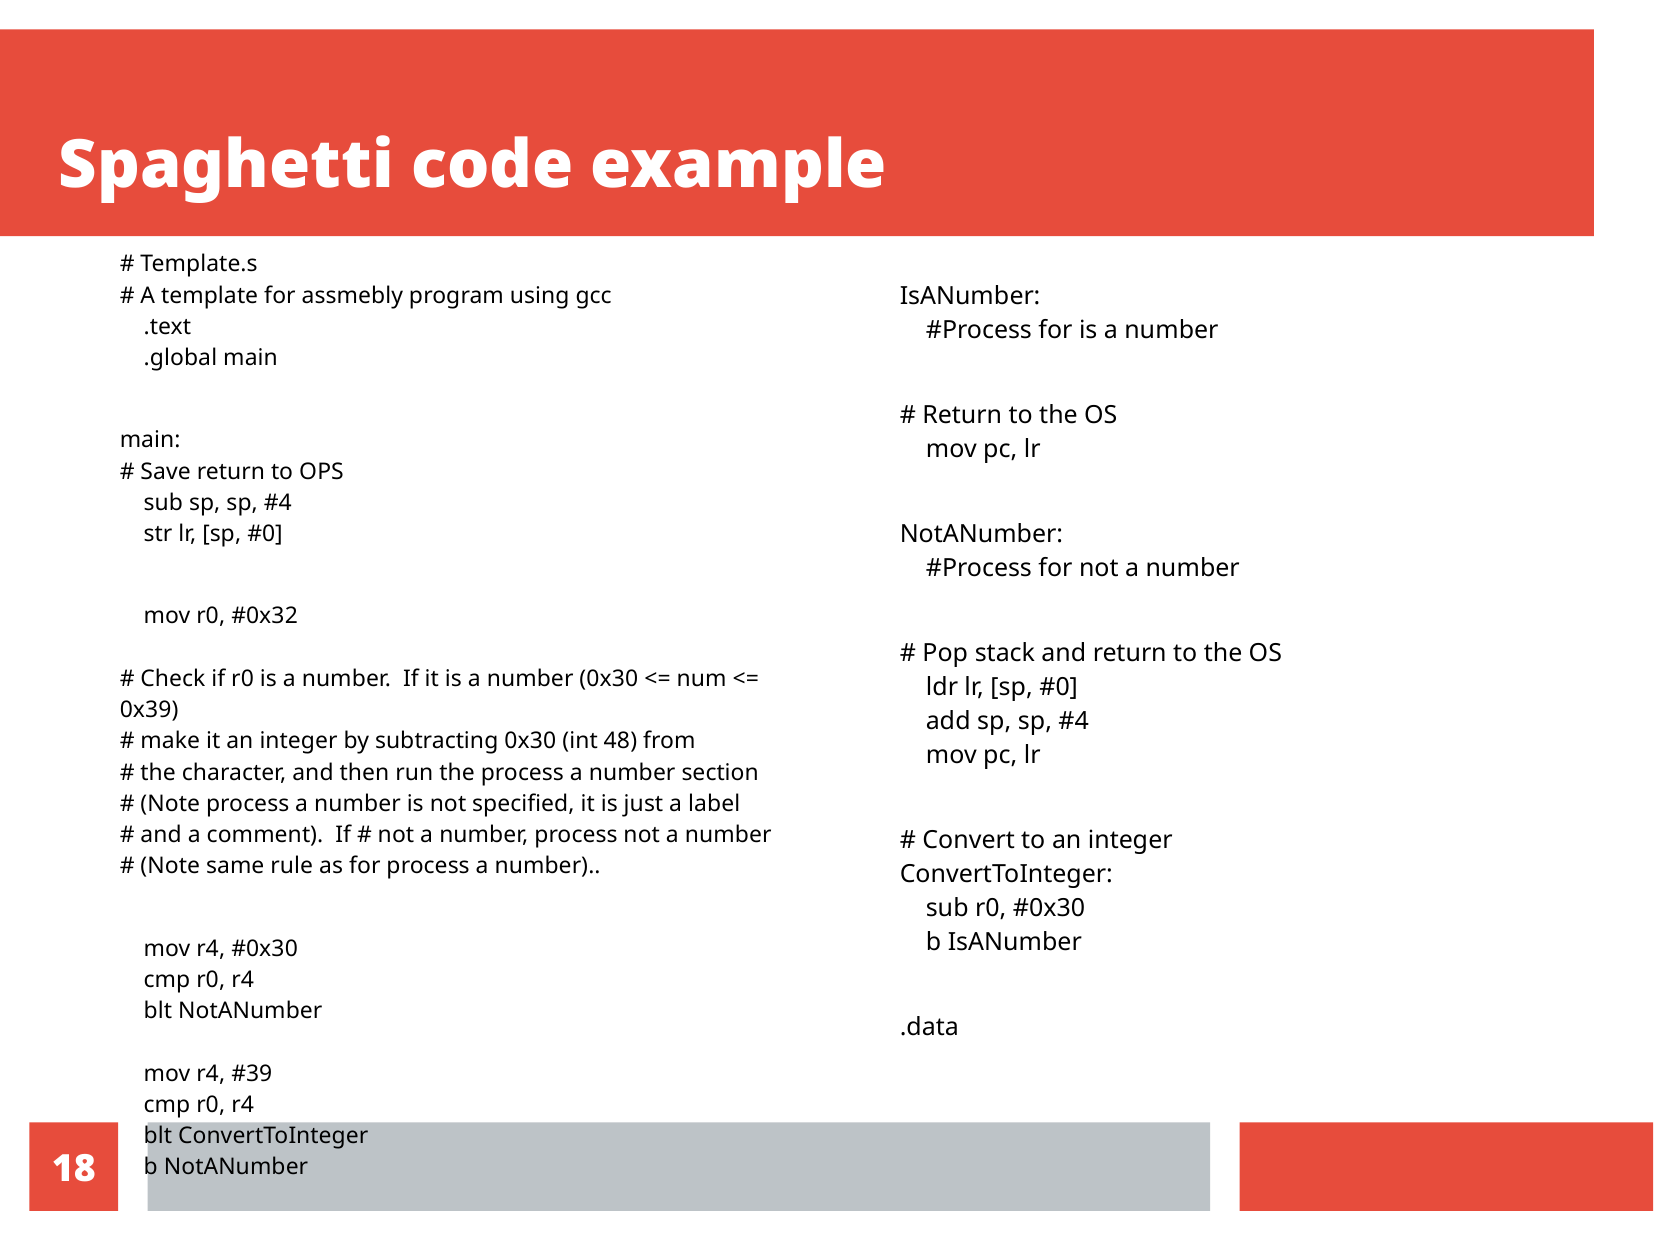

# Spaghetti code example
# Template.s
# A template for assmebly program using gcc
 .text
 .global main
main:
# Save return to OPS
 sub sp, sp, #4
 str lr, [sp, #0]
 mov r0, #0x32
# Check if r0 is a number. If it is a number (0x30 <= num <= 0x39)
# make it an integer by subtracting 0x30 (int 48) from
# the character, and then run the process a number section
# (Note process a number is not specified, it is just a label
# and a comment). If # not a number, process not a number
# (Note same rule as for process a number)..
 mov r4, #0x30
 cmp r0, r4
 blt NotANumber
 mov r4, #39
 cmp r0, r4
 blt ConvertToInteger
 b NotANumber
IsANumber:
 #Process for is a number
# Return to the OS
 mov pc, lr
NotANumber:
 #Process for not a number
# Pop stack and return to the OS
 ldr lr, [sp, #0]
 add sp, sp, #4
 mov pc, lr
# Convert to an integer
ConvertToInteger:
 sub r0, #0x30
 b IsANumber
.data
18